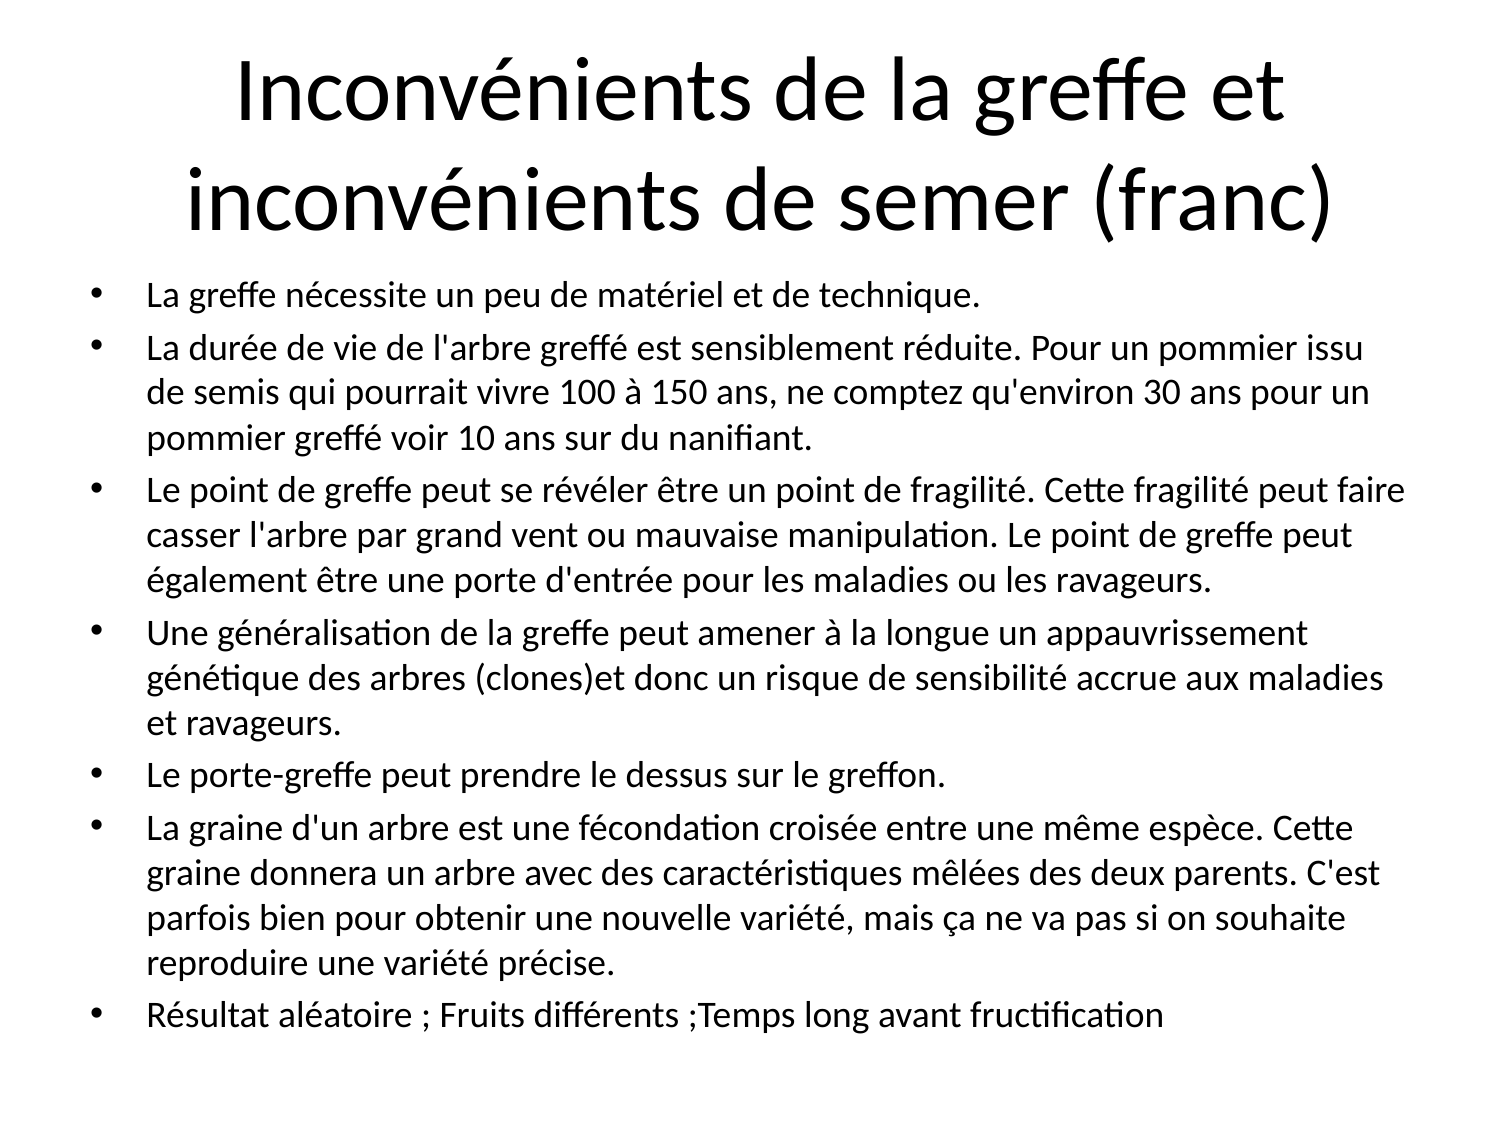

# Inconvénients de la greffe et inconvénients de semer (franc)
La greffe nécessite un peu de matériel et de technique.
La durée de vie de l'arbre greffé est sensiblement réduite. Pour un pommier issu de semis qui pourrait vivre 100 à 150 ans, ne comptez qu'environ 30 ans pour un pommier greffé voir 10 ans sur du nanifiant.
Le point de greffe peut se révéler être un point de fragilité. Cette fragilité peut faire casser l'arbre par grand vent ou mauvaise manipulation. Le point de greffe peut également être une porte d'entrée pour les maladies ou les ravageurs.
Une généralisation de la greffe peut amener à la longue un appauvrissement génétique des arbres (clones)et donc un risque de sensibilité accrue aux maladies et ravageurs.
Le porte-greffe peut prendre le dessus sur le greffon.
La graine d'un arbre est une fécondation croisée entre une même espèce. Cette graine donnera un arbre avec des caractéristiques mêlées des deux parents. C'est parfois bien pour obtenir une nouvelle variété, mais ça ne va pas si on souhaite reproduire une variété précise.
Résultat aléatoire ; Fruits différents ;Temps long avant fructification